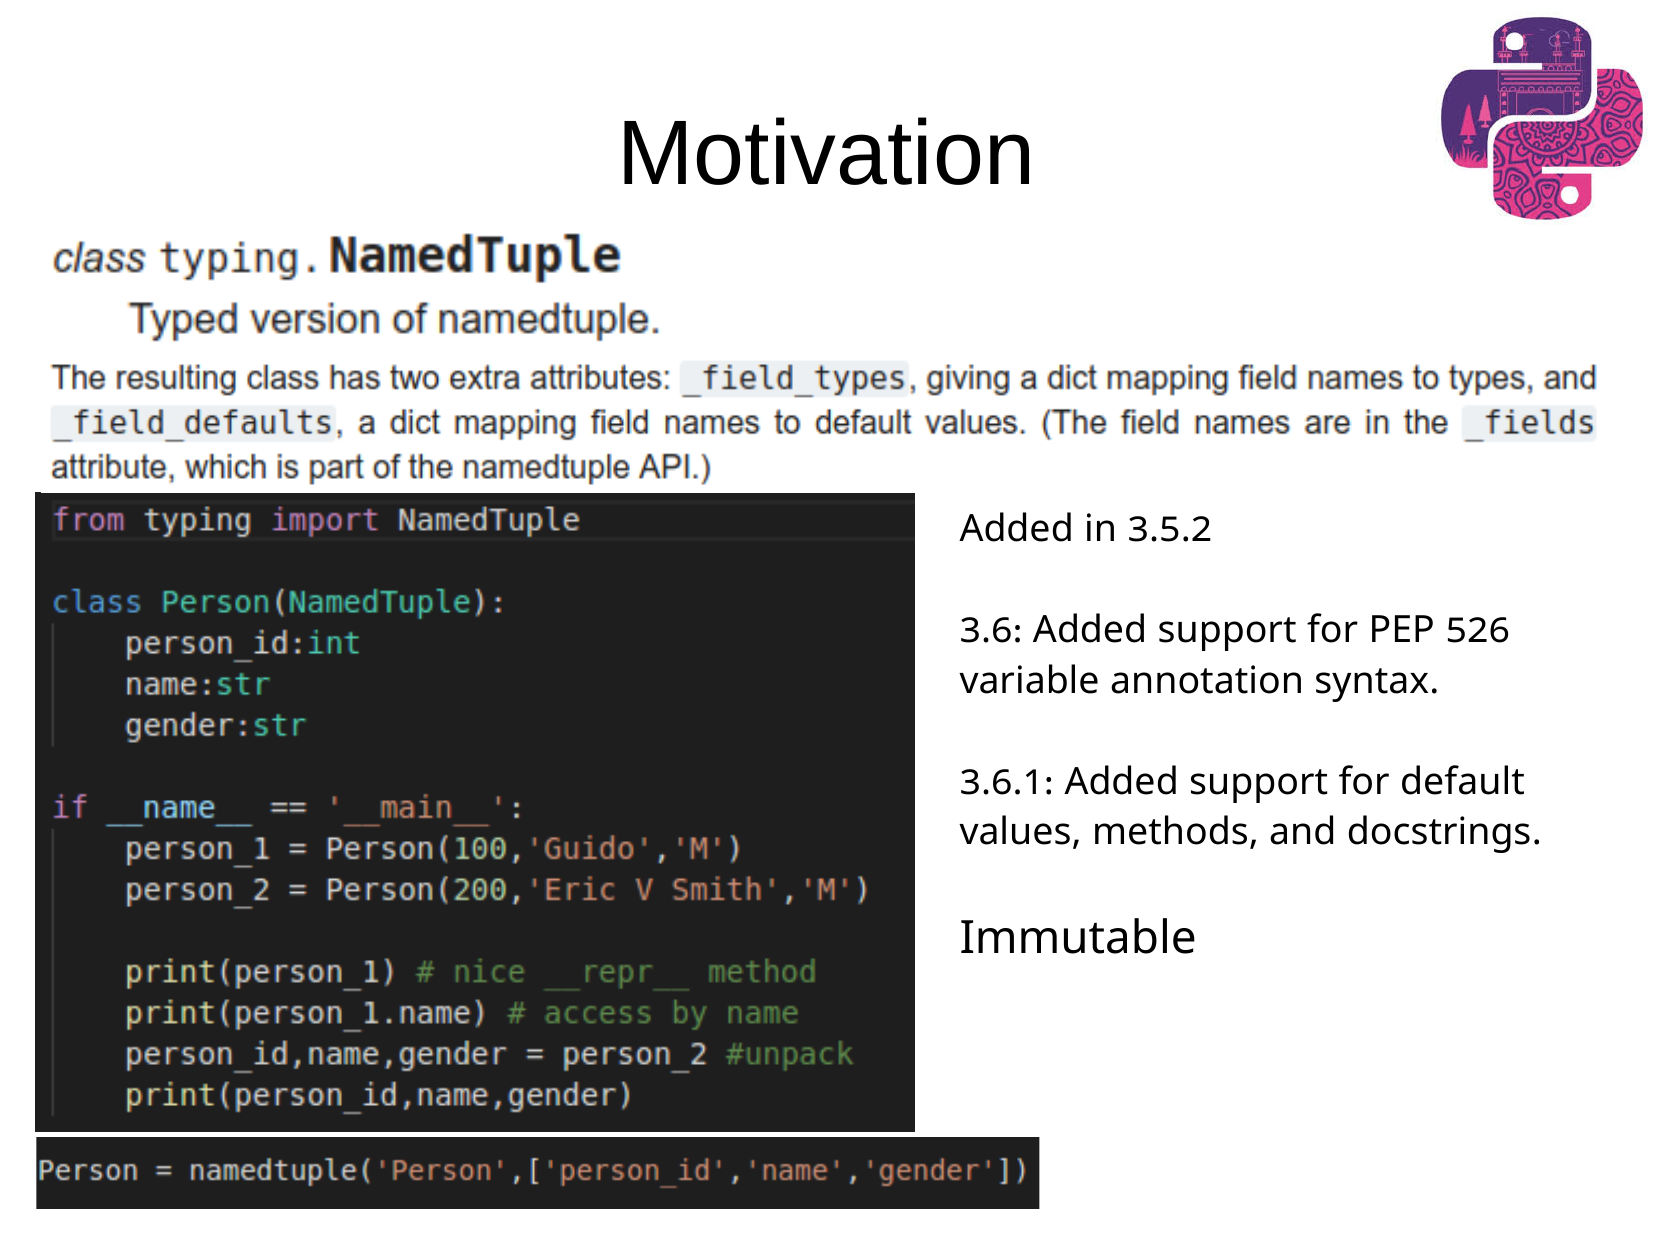

# Motivation
Added in 3.5.2
3.6: Added support for PEP 526 variable annotation syntax.
3.6.1: Added support for default values, methods, and docstrings.
Immutable